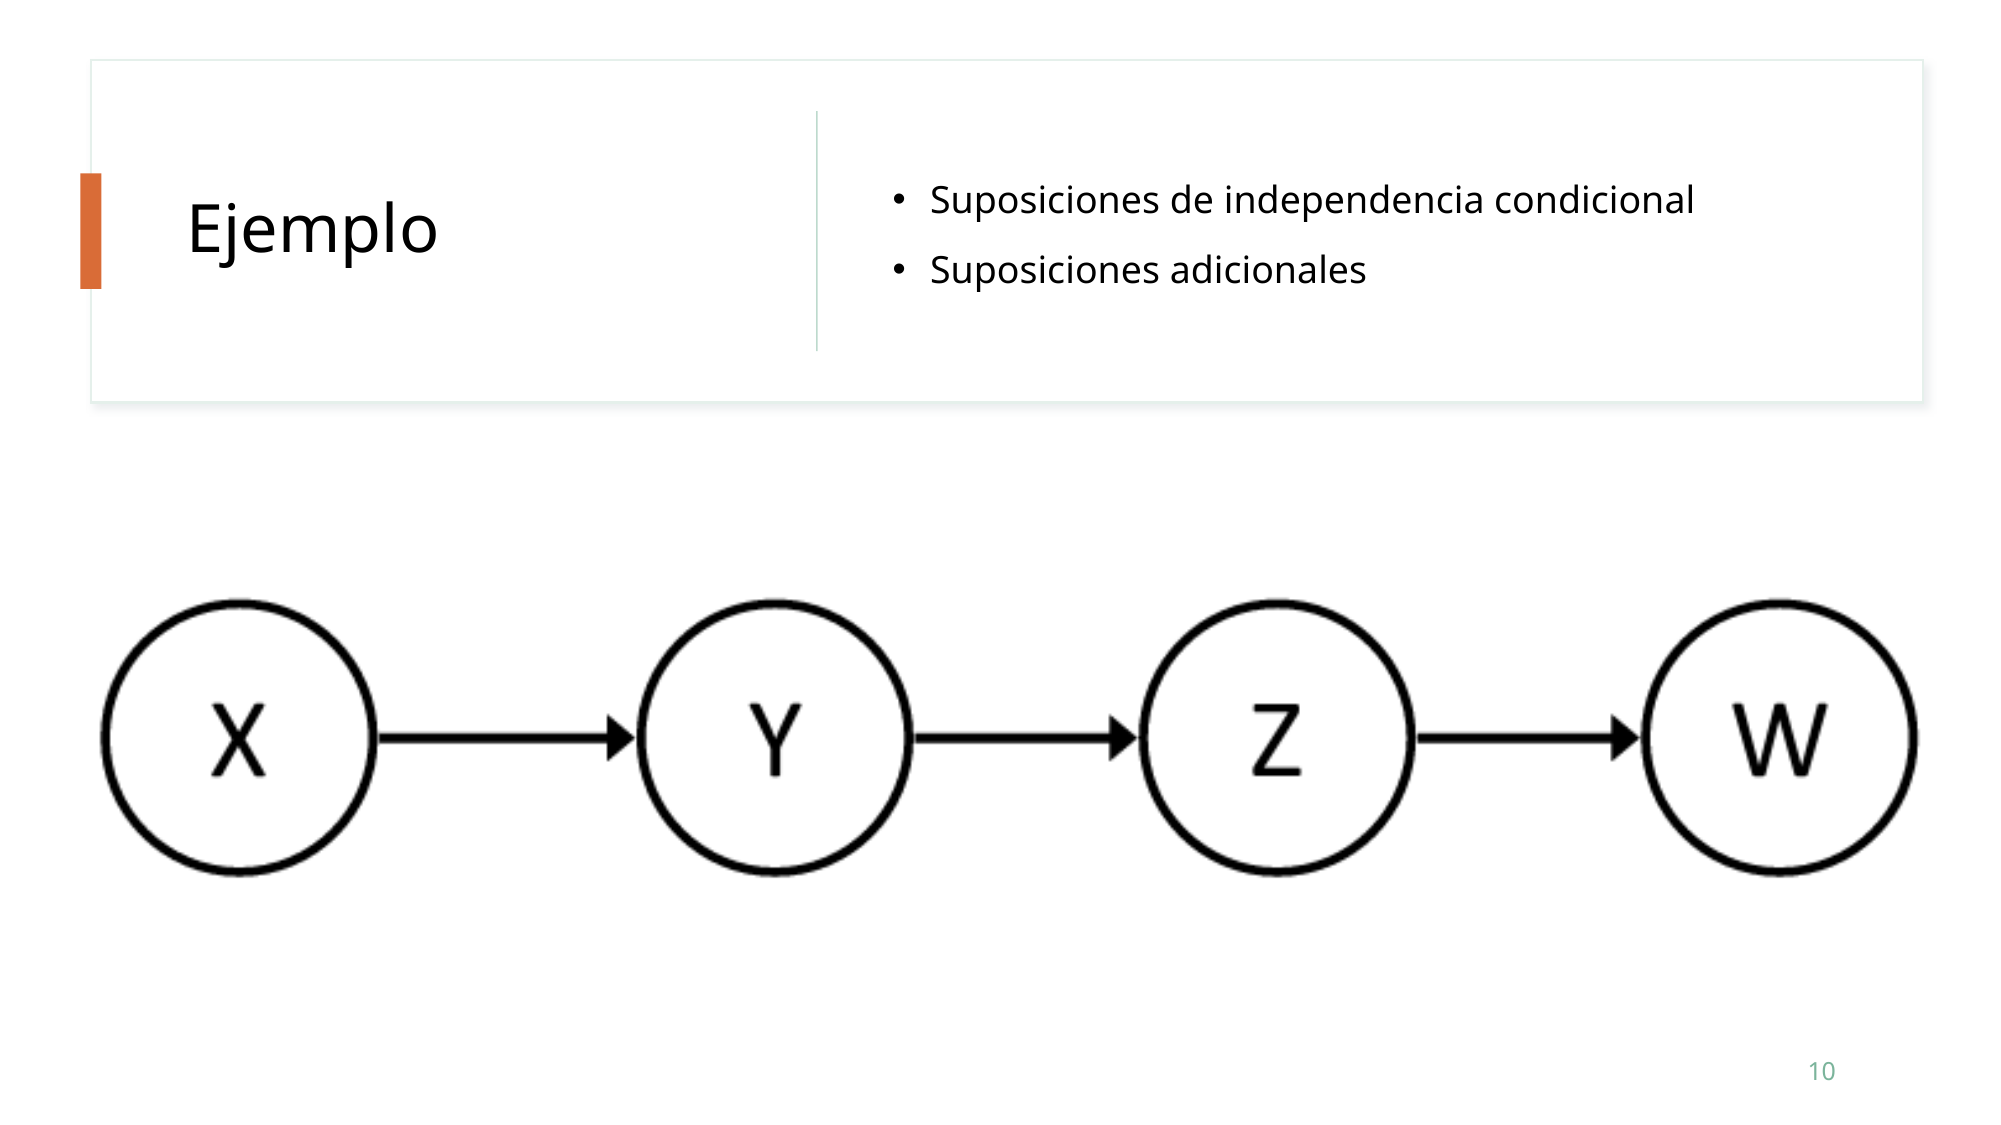

# Ejemplo
Suposiciones de independencia condicional
Suposiciones adicionales